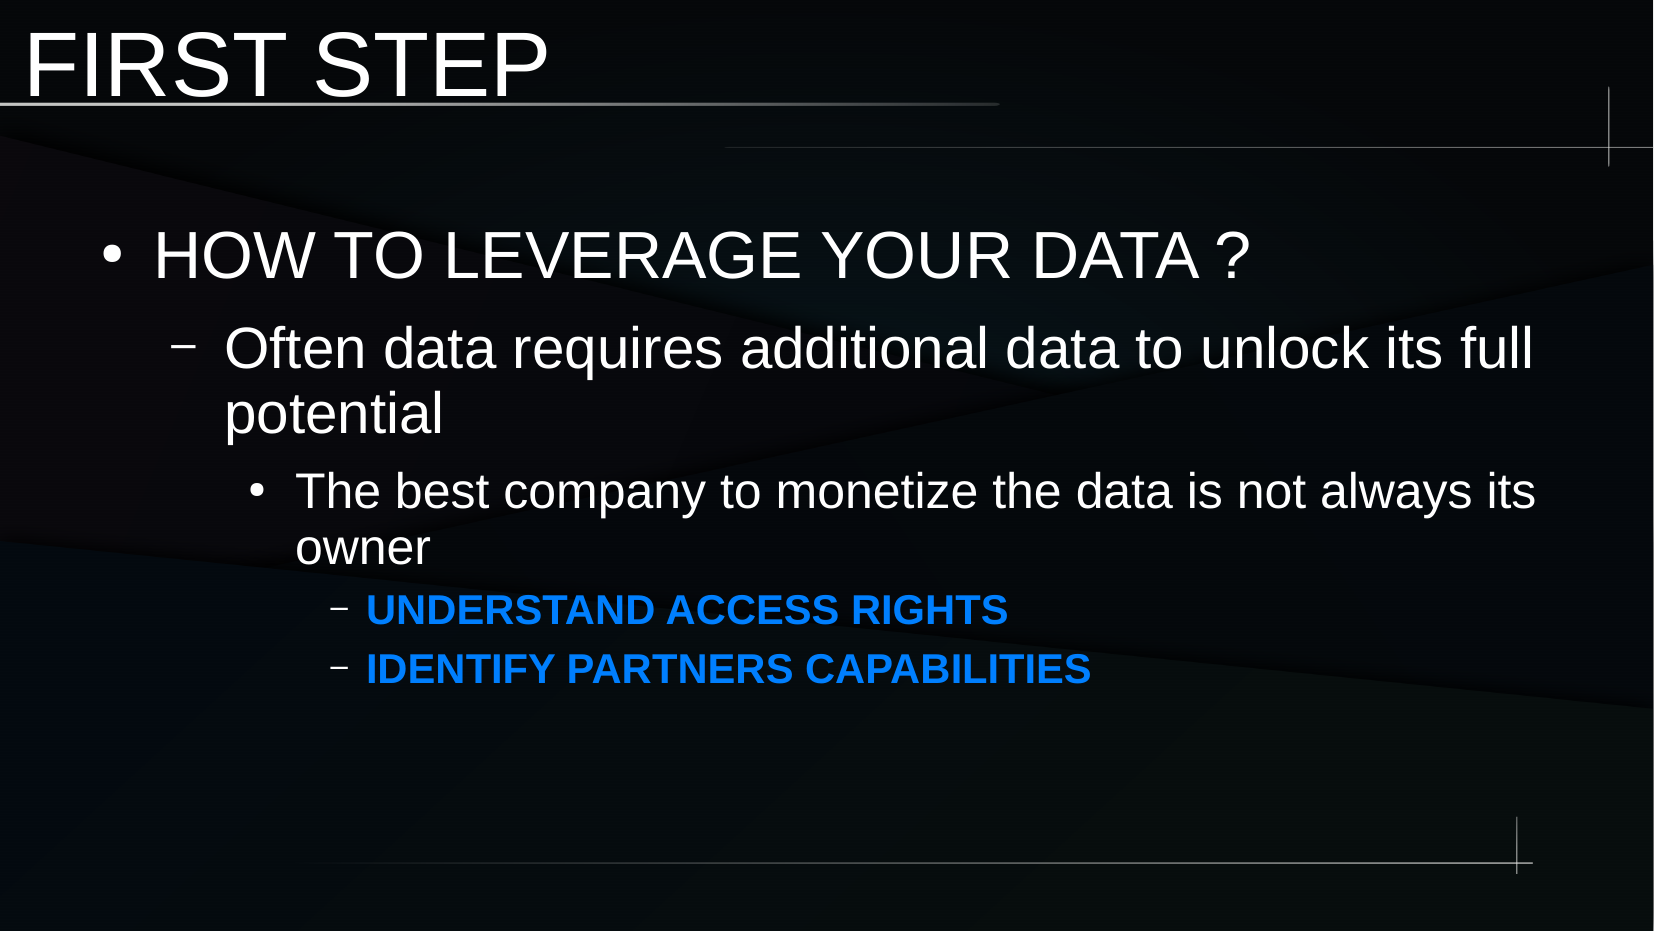

# FIRST STEP
HOW TO LEVERAGE YOUR DATA ?
Often data requires additional data to unlock its full potential
The best company to monetize the data is not always its owner
UNDERSTAND ACCESS RIGHTS
IDENTIFY PARTNERS CAPABILITIES